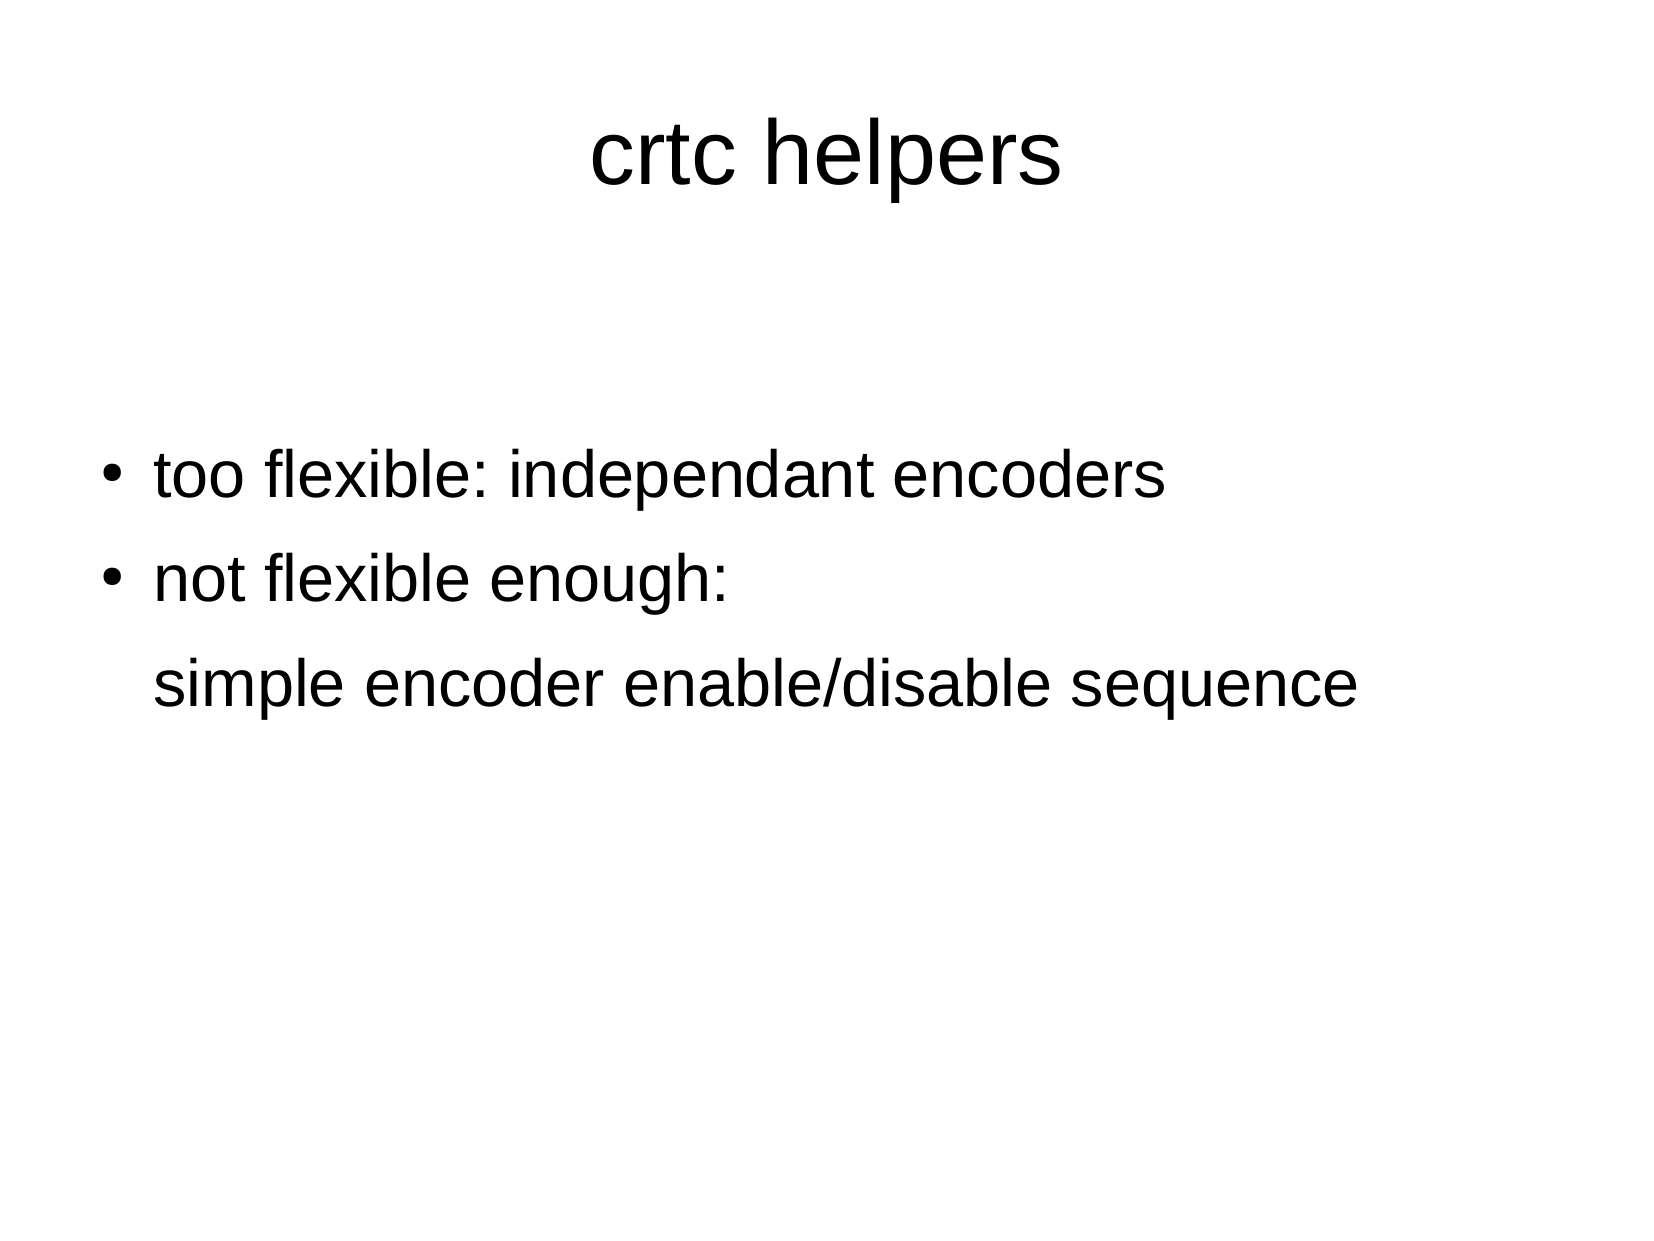

# crtc helpers
too flexible: independant encoders
not flexible enough:
simple encoder enable/disable sequence